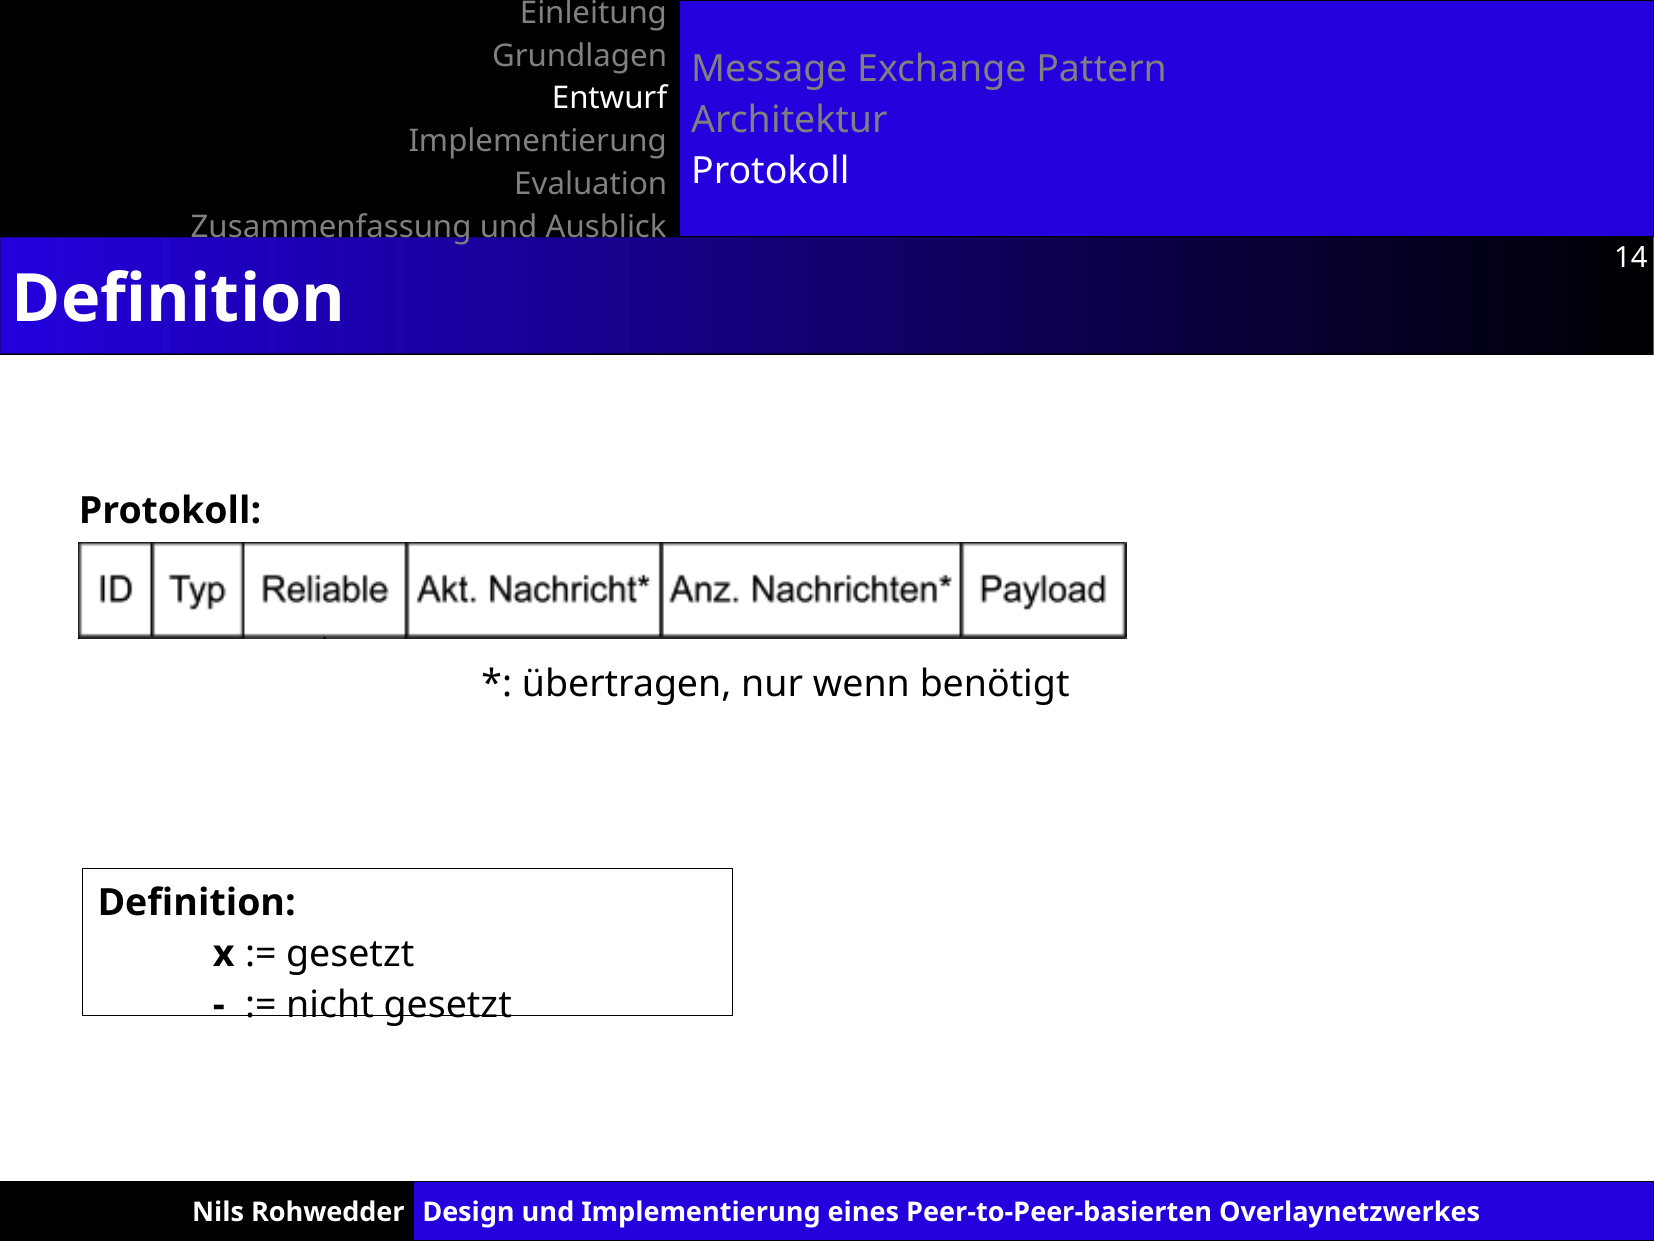

# Definition
14
Protokoll:
*: übertragen, nur wenn benötigt
Definition:
	x	:= gesetzt
	-	:= nicht gesetzt